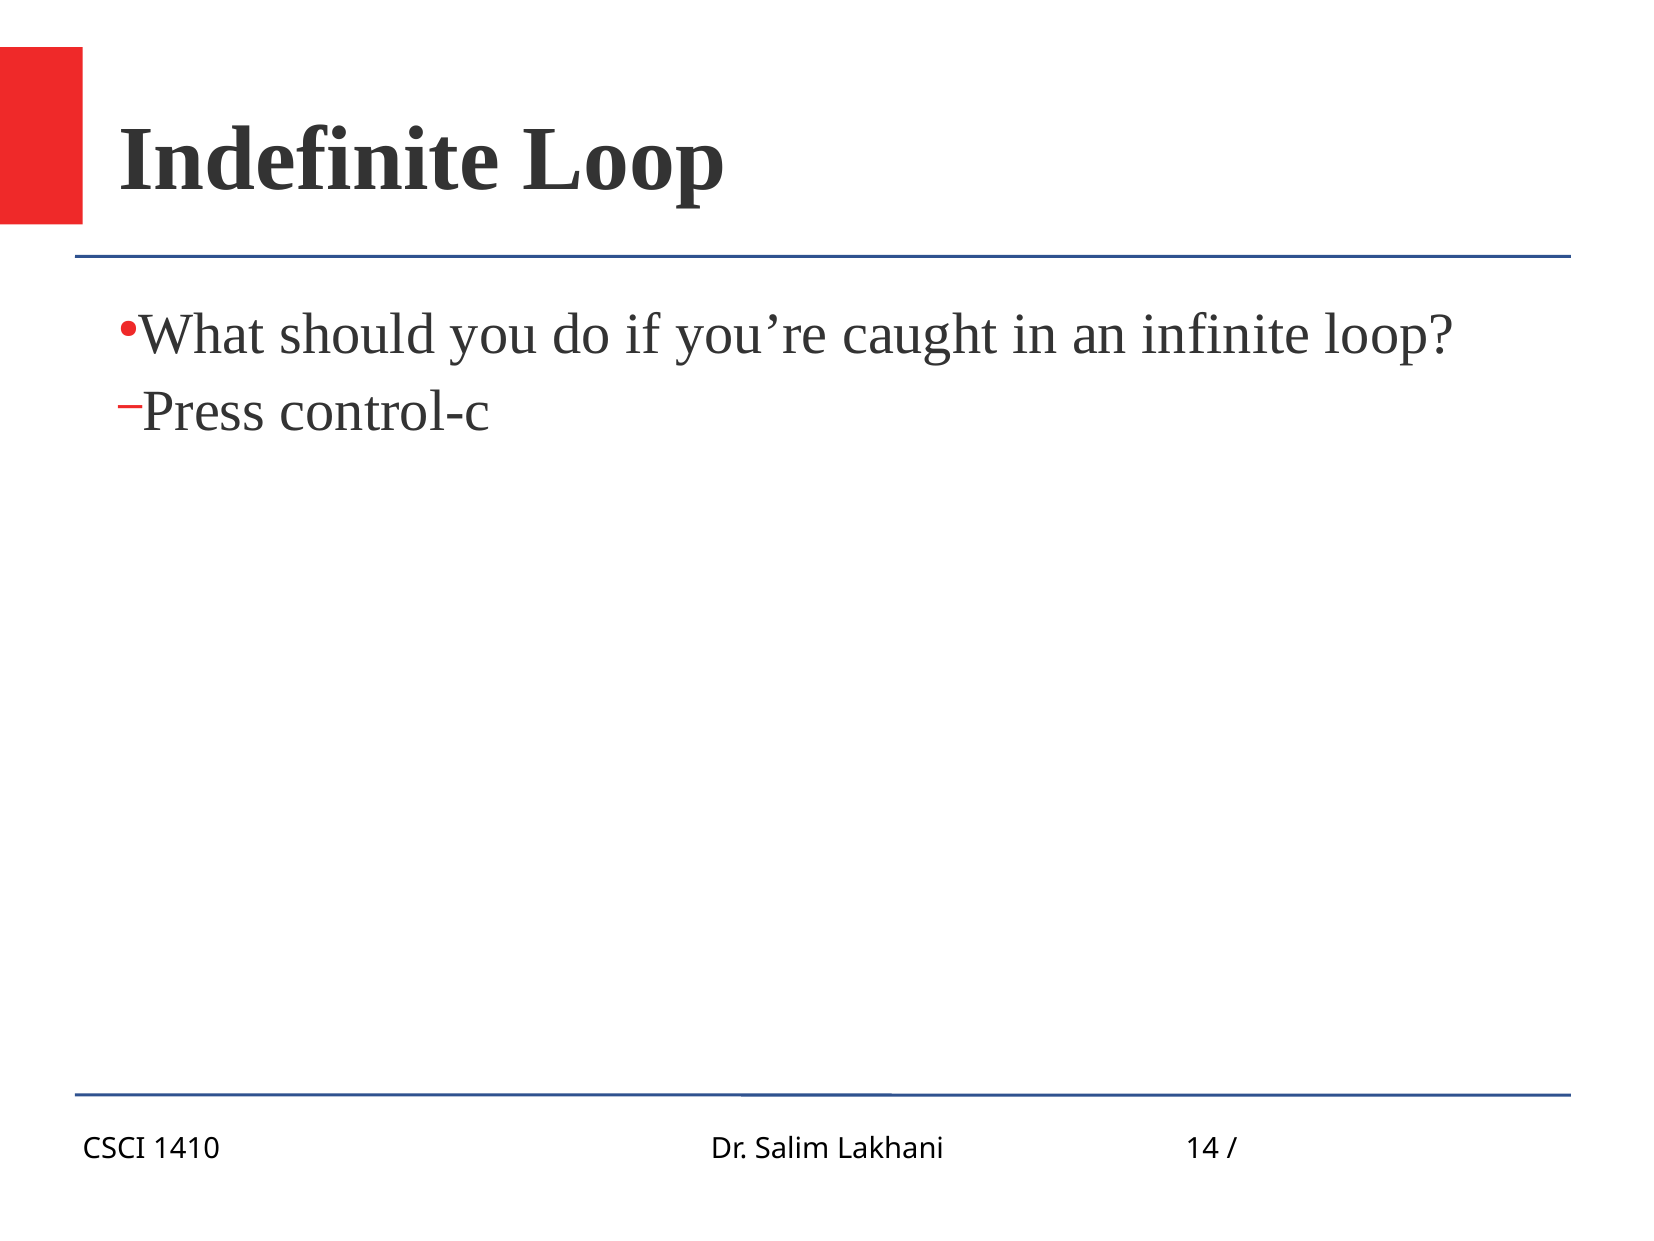

# Indefinite Loop
What should you do if you’re caught in an infinite loop?
Press control-c
CSCI 1410
Dr. Salim Lakhani